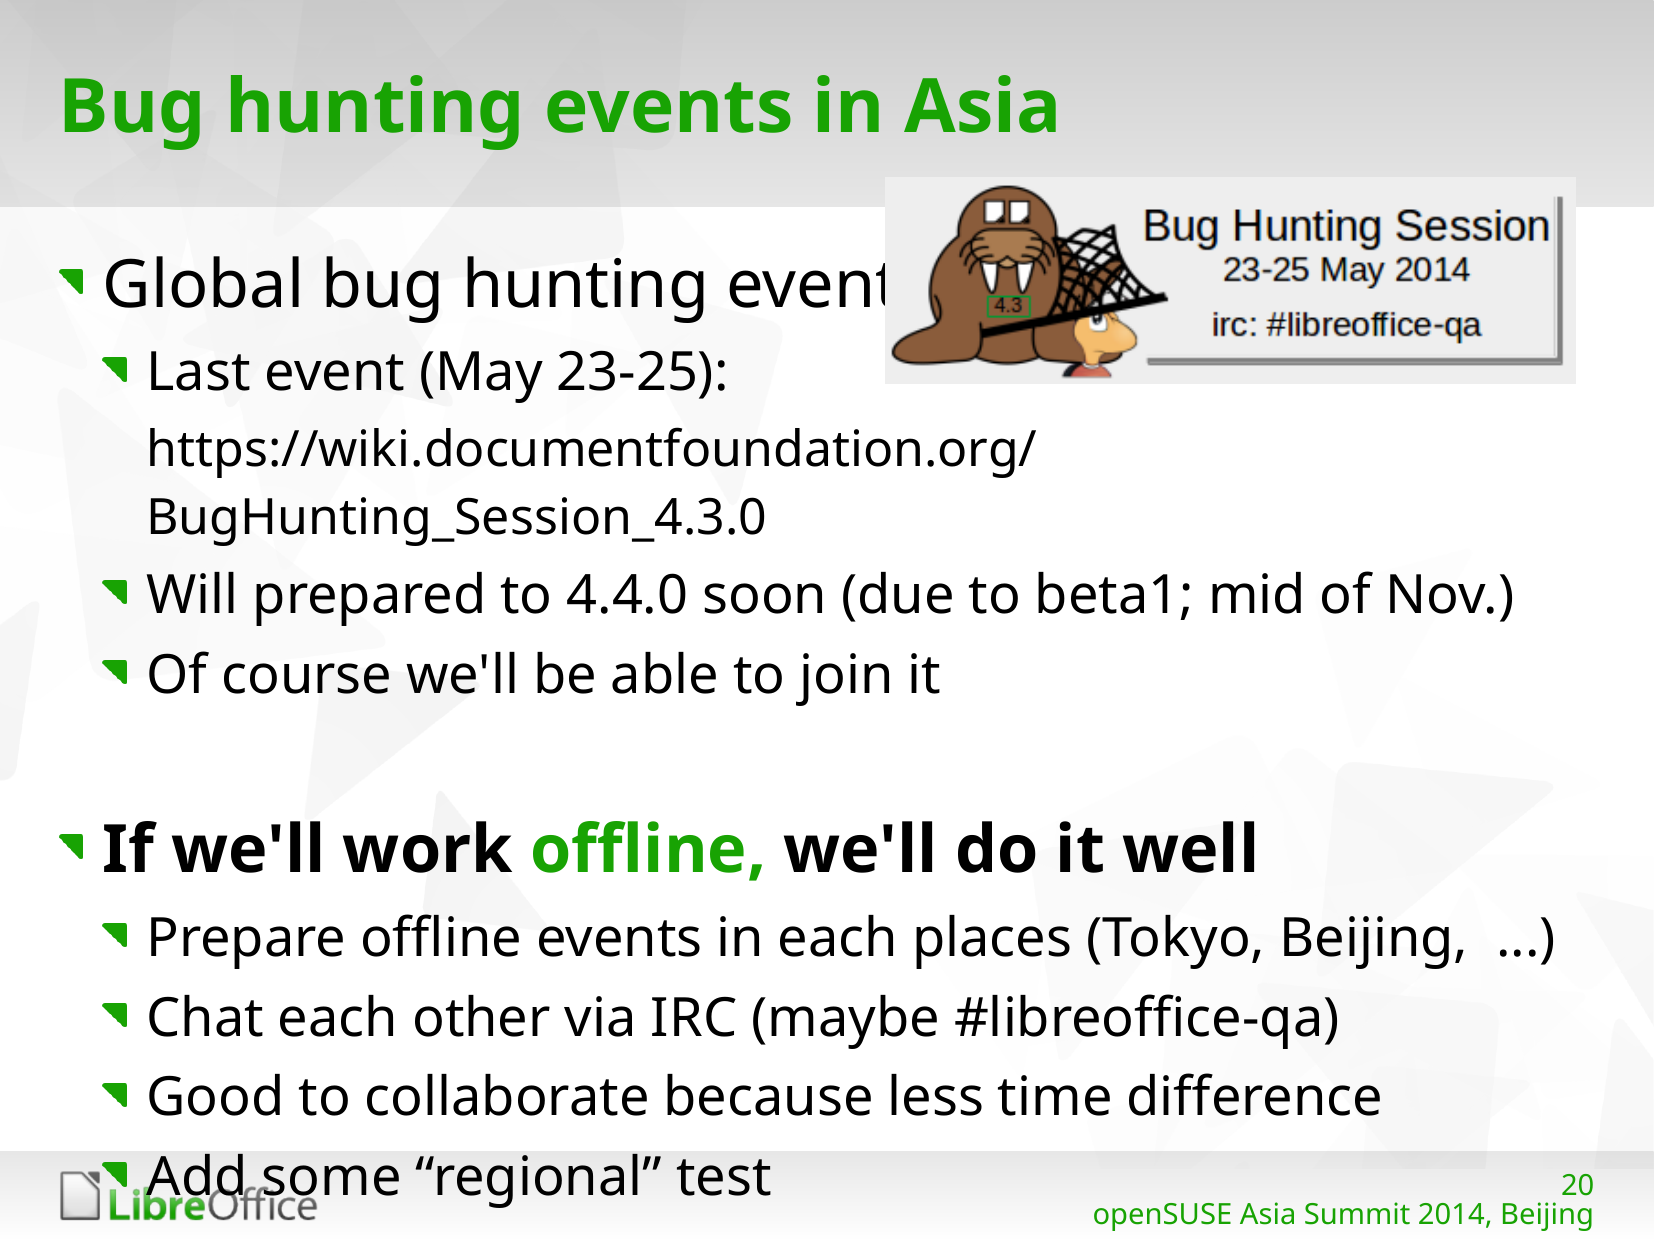

# Bug hunting events in Asia
Global bug hunting event
Last event (May 23-25):
https://wiki.documentfoundation.org/BugHunting_Session_4.3.0
Will prepared to 4.4.0 soon (due to beta1; mid of Nov.)
Of course we'll be able to join it
If we'll work offline, we'll do it well
Prepare offline events in each places (Tokyo, Beijing, ...)
Chat each other via IRC (maybe #libreoffice-qa)
Good to collaborate because less time difference
Add some “regional” test
20
openSUSE Asia Summit 2014, Beijing